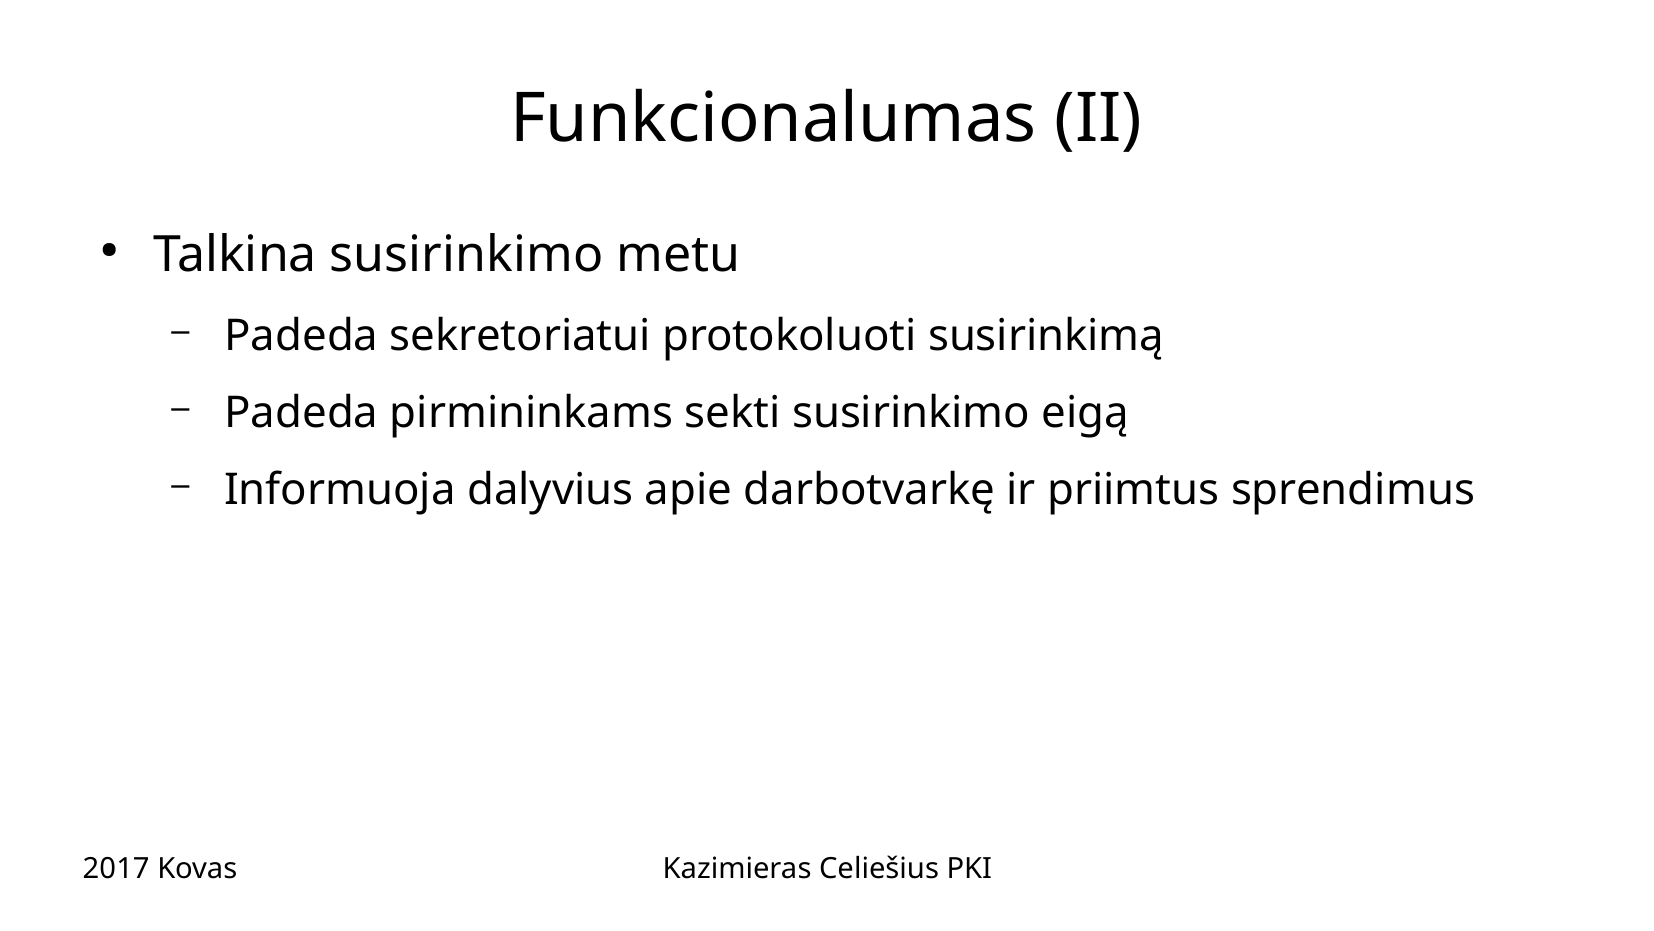

# Funkcionalumas (II)
Talkina susirinkimo metu
Padeda sekretoriatui protokoluoti susirinkimą
Padeda pirmininkams sekti susirinkimo eigą
Informuoja dalyvius apie darbotvarkę ir priimtus sprendimus
2017 Kovas
Kazimieras Celiešius PKI